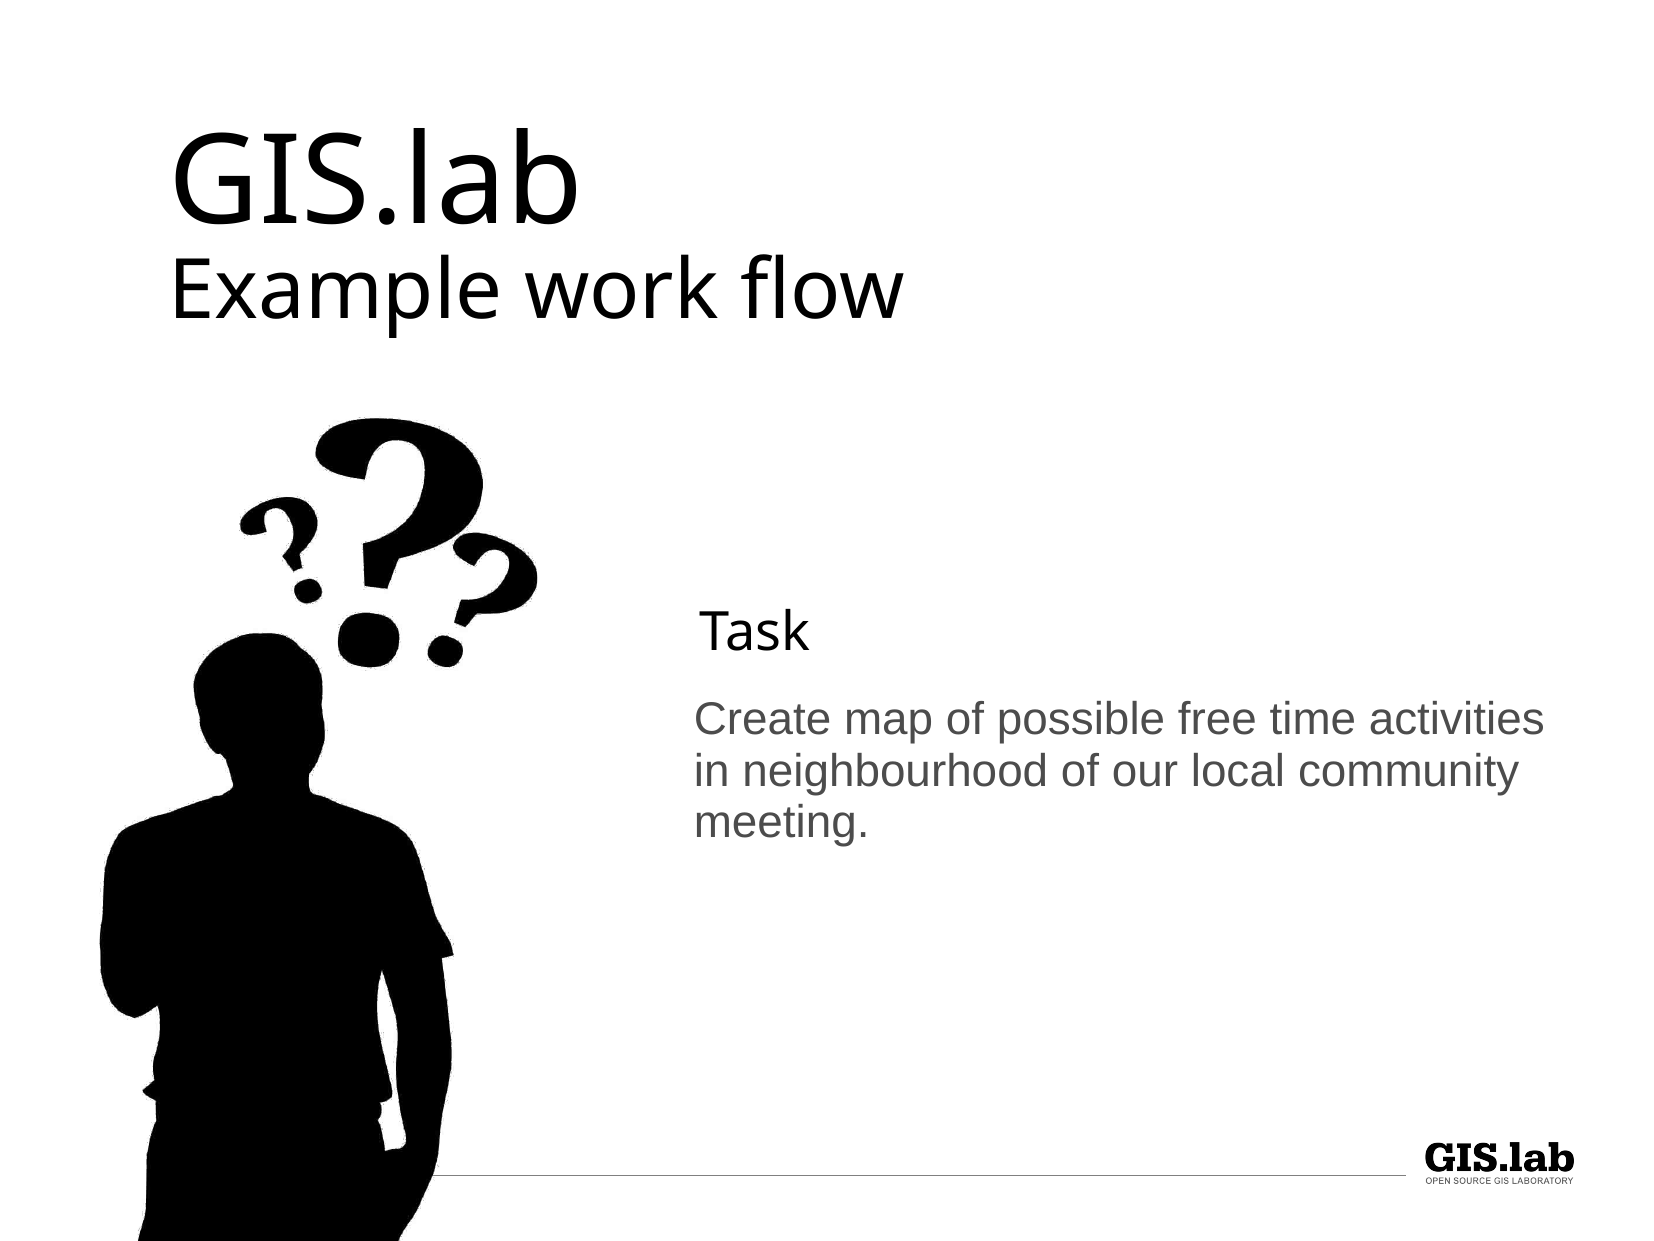

GIS.lab
Example work flow
Task
Create map of possible free time activities
in neighbourhood of our local community
meeting.